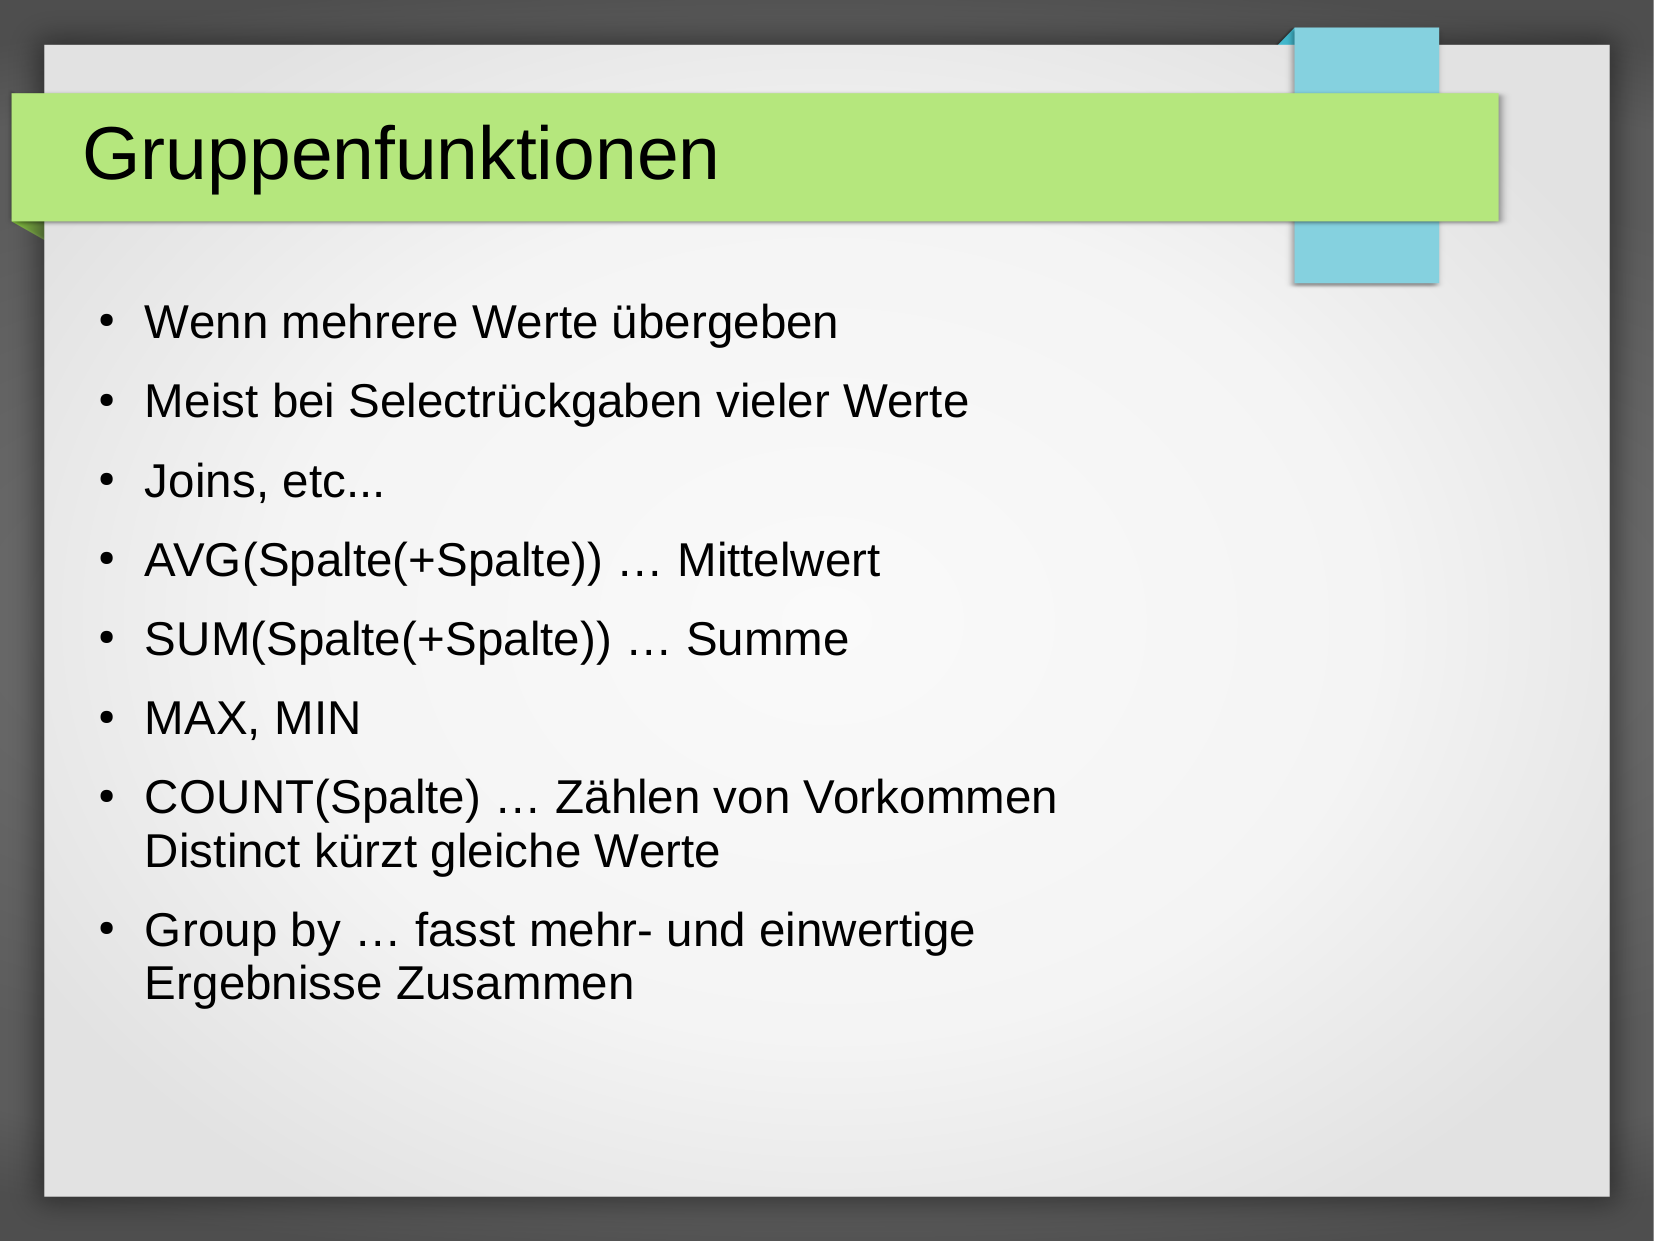

# Gruppenfunktionen
Wenn mehrere Werte übergeben
Meist bei Selectrückgaben vieler Werte
Joins, etc...
AVG(Spalte(+Spalte)) … Mittelwert
SUM(Spalte(+Spalte)) … Summe
MAX, MIN
COUNT(Spalte) … Zählen von Vorkommen
Distinct kürzt gleiche Werte
Group by … fasst mehr- und einwertige
Ergebnisse Zusammen